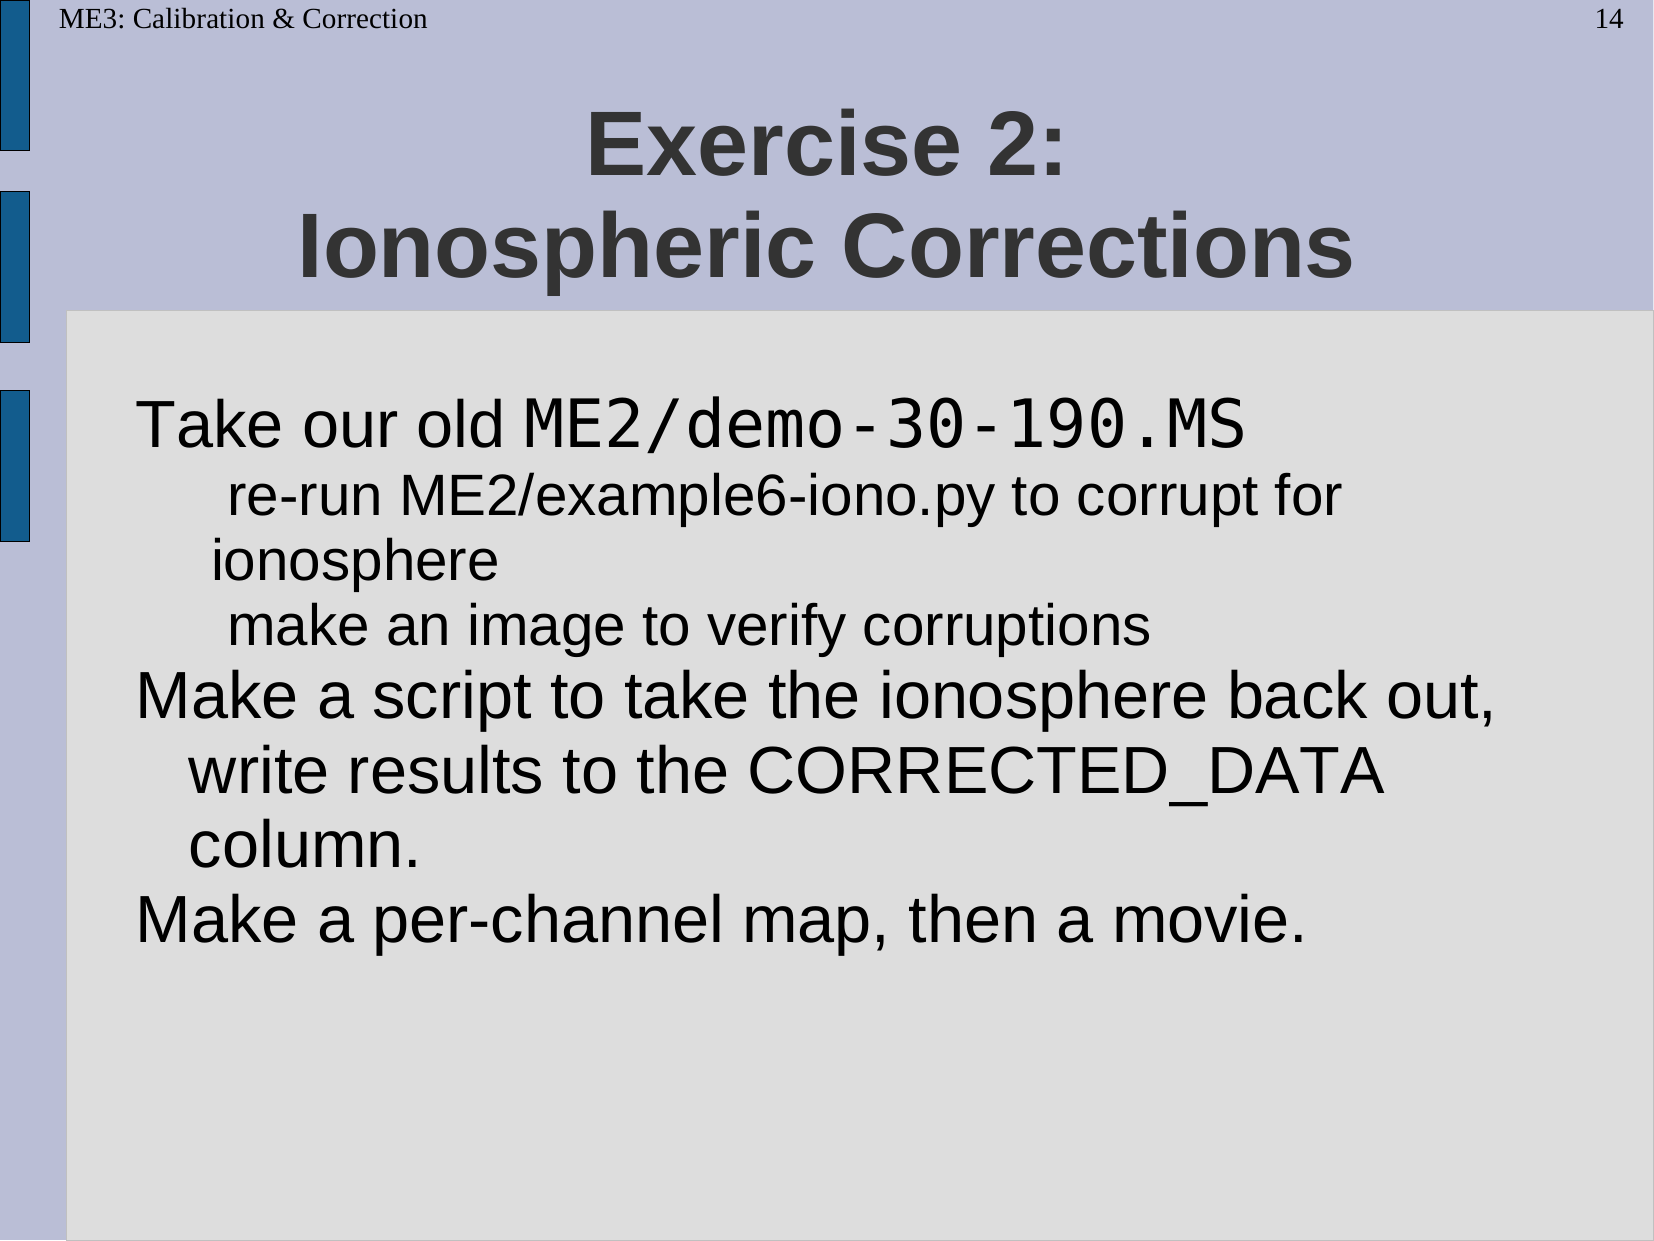

ME3: Calibration & Correction
14
# Exercise 2: Ionospheric Corrections
Take our old ME2/demo-30-190.MS
 re-run ME2/example6-iono.py to corrupt for ionosphere
 make an image to verify corruptions
Make a script to take the ionosphere back out, write results to the CORRECTED_DATA column.
Make a per-channel map, then a movie.